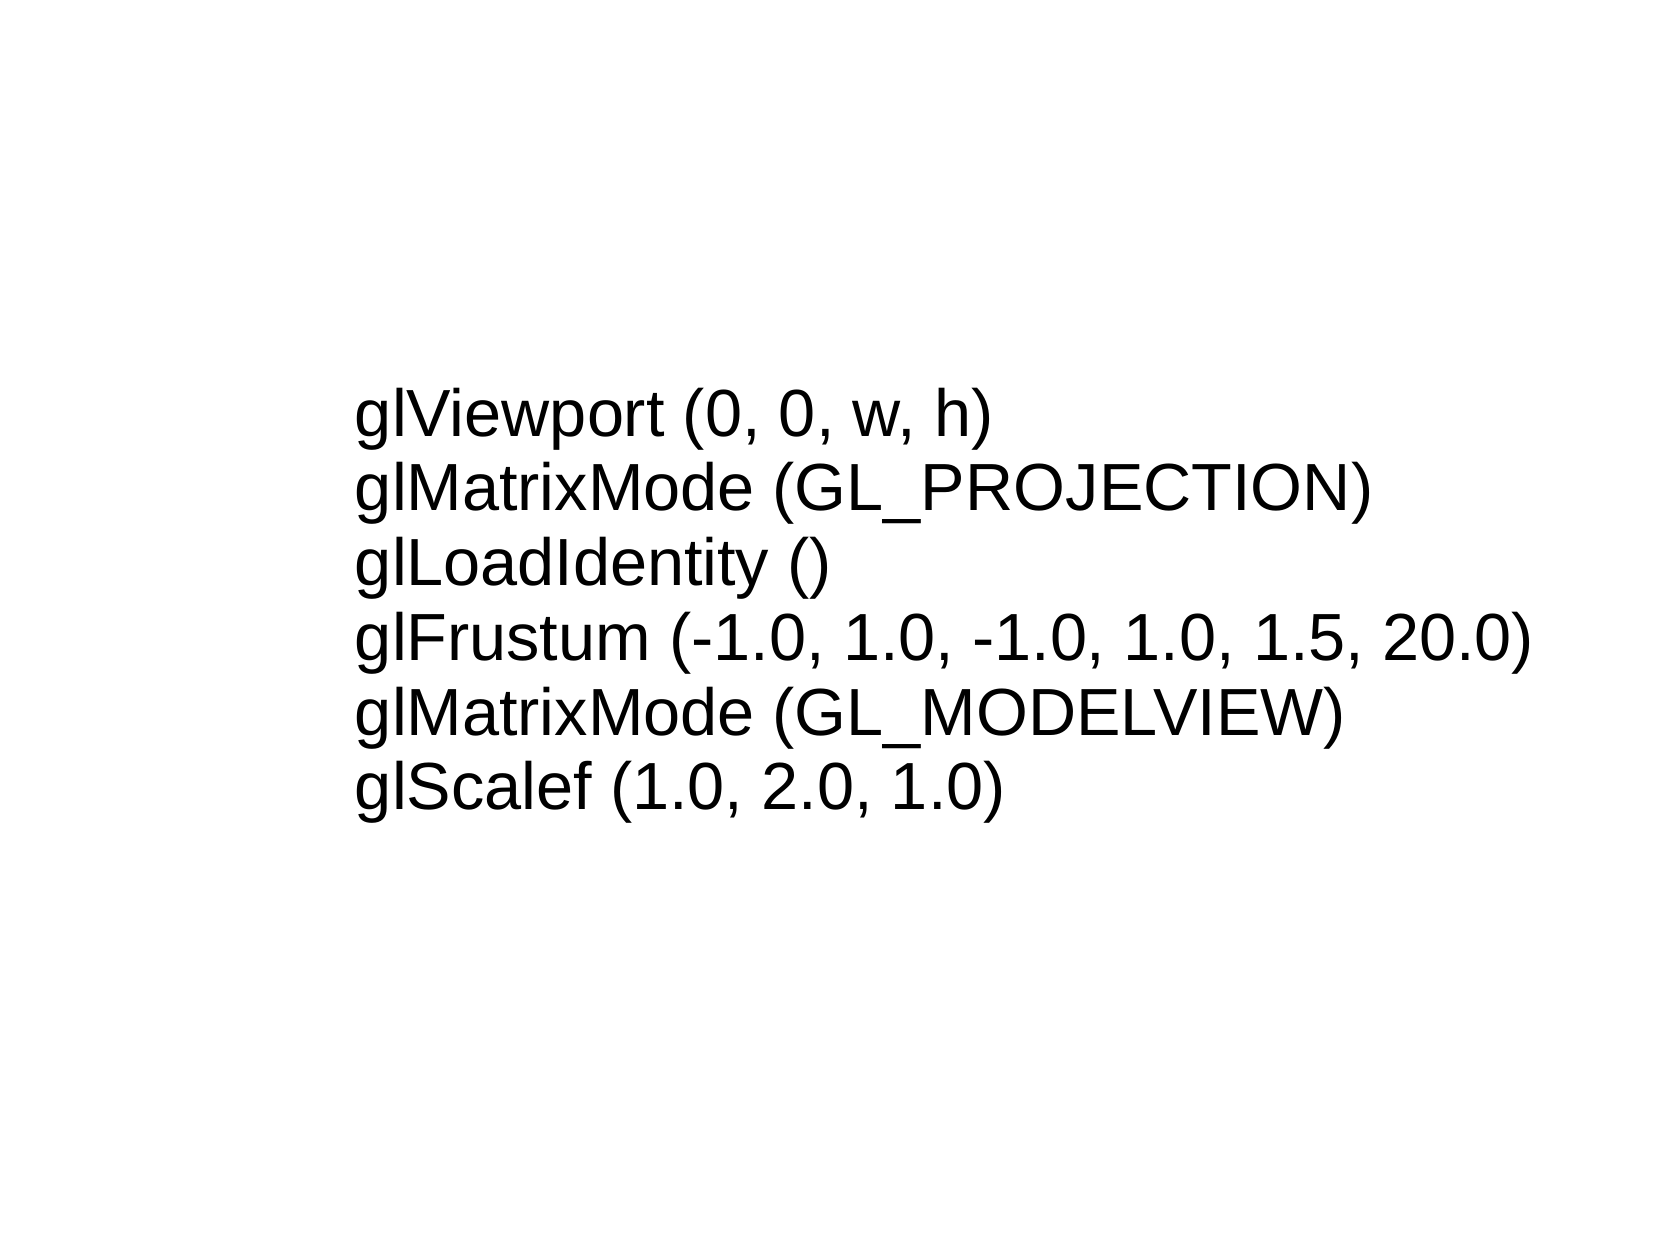

# glViewport (0, 0, w, h)
 glMatrixMode (GL_PROJECTION)
 glLoadIdentity ()
 glFrustum (-1.0, 1.0, -1.0, 1.0, 1.5, 20.0)
 glMatrixMode (GL_MODELVIEW)
 glScalef (1.0, 2.0, 1.0)